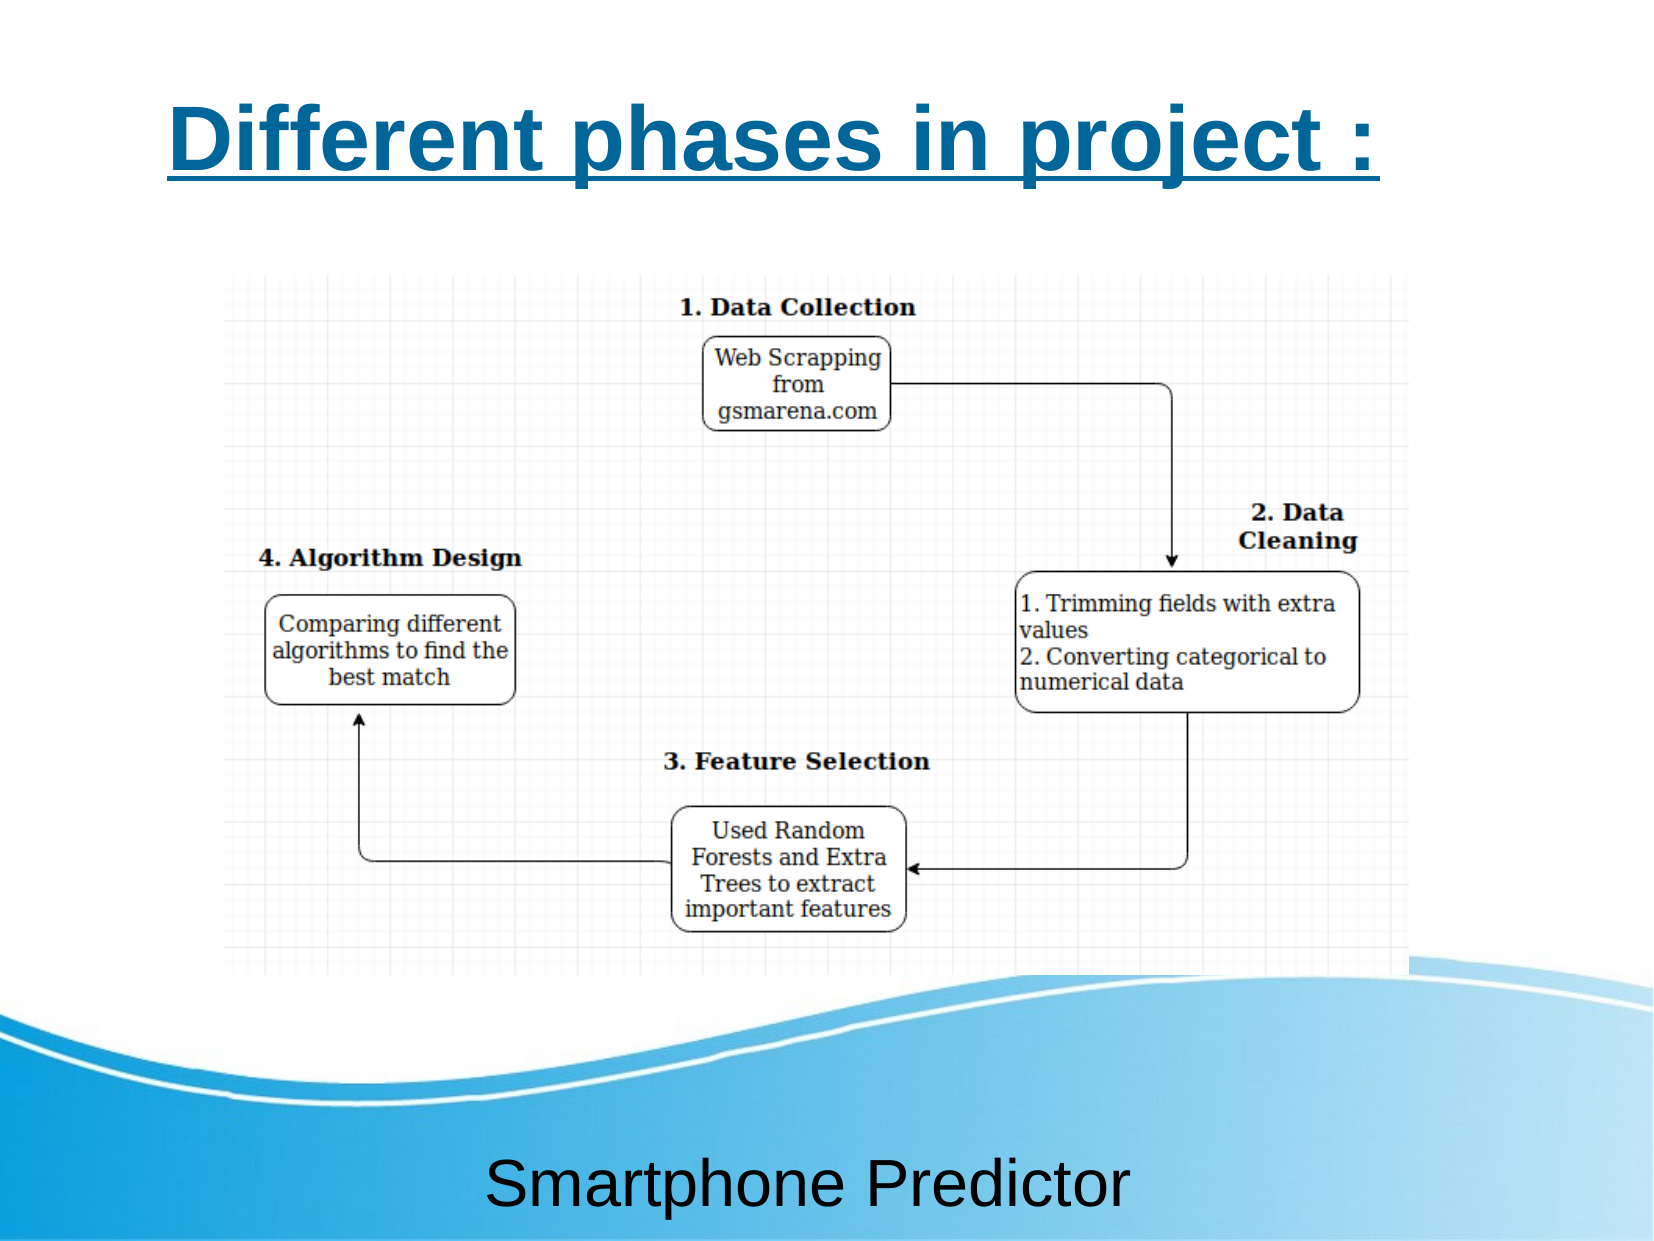

# Different phases in project :
Smartphone Predictor